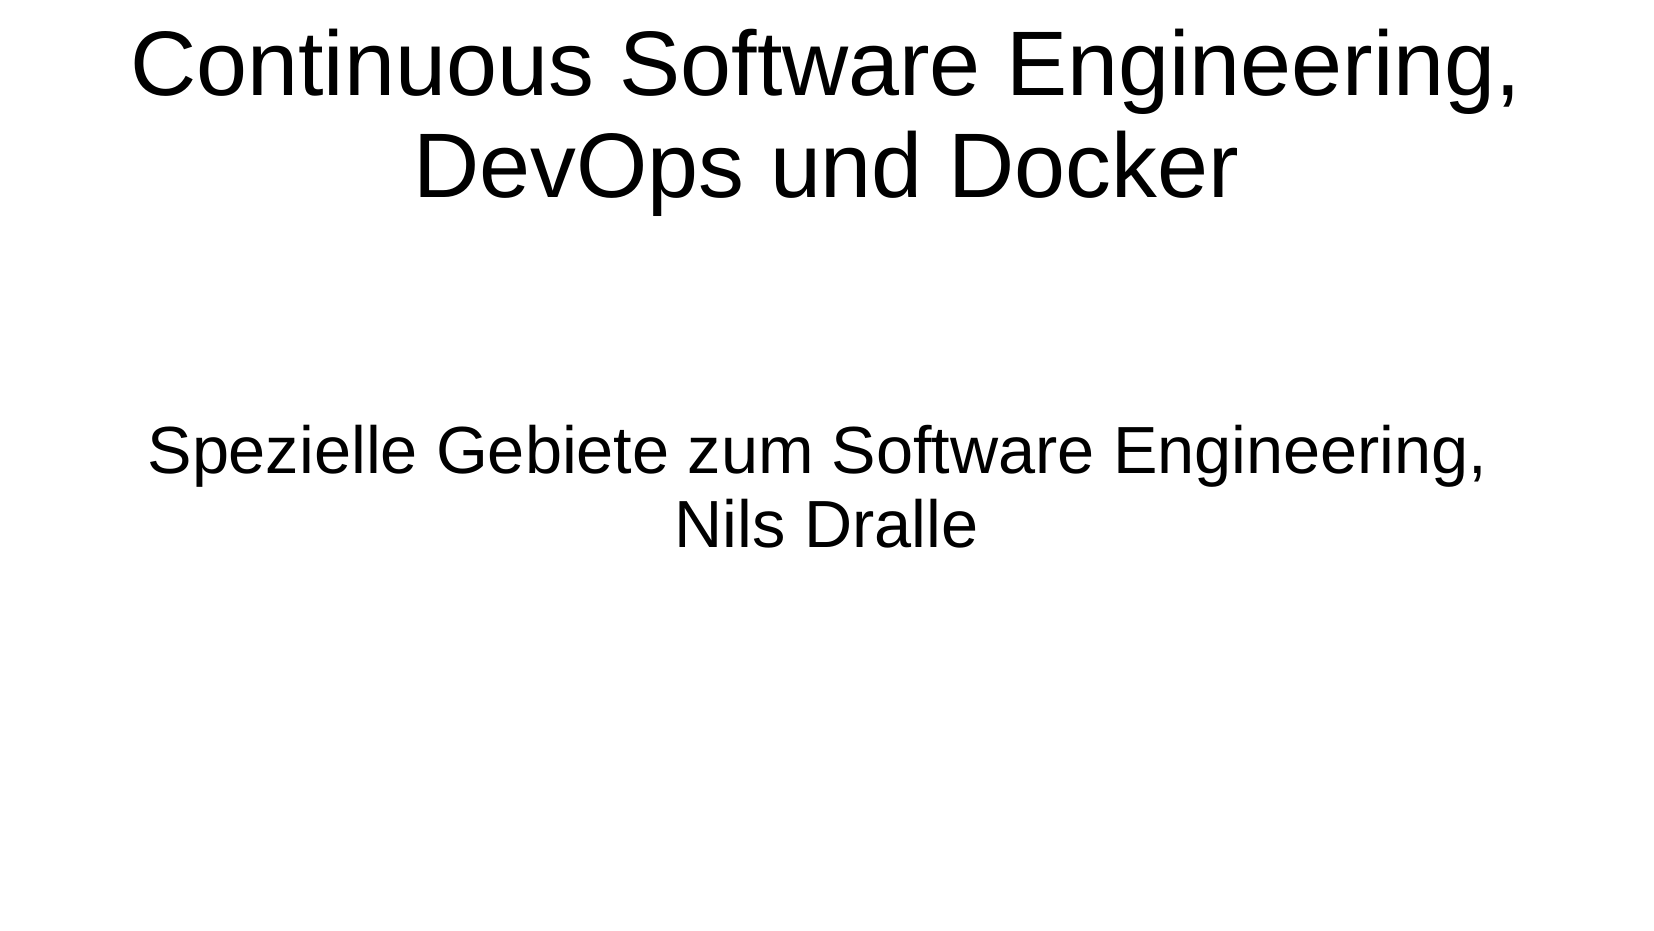

# Continuous Software Engineering, DevOps und Docker
Spezielle Gebiete zum Software Engineering,
Nils Dralle